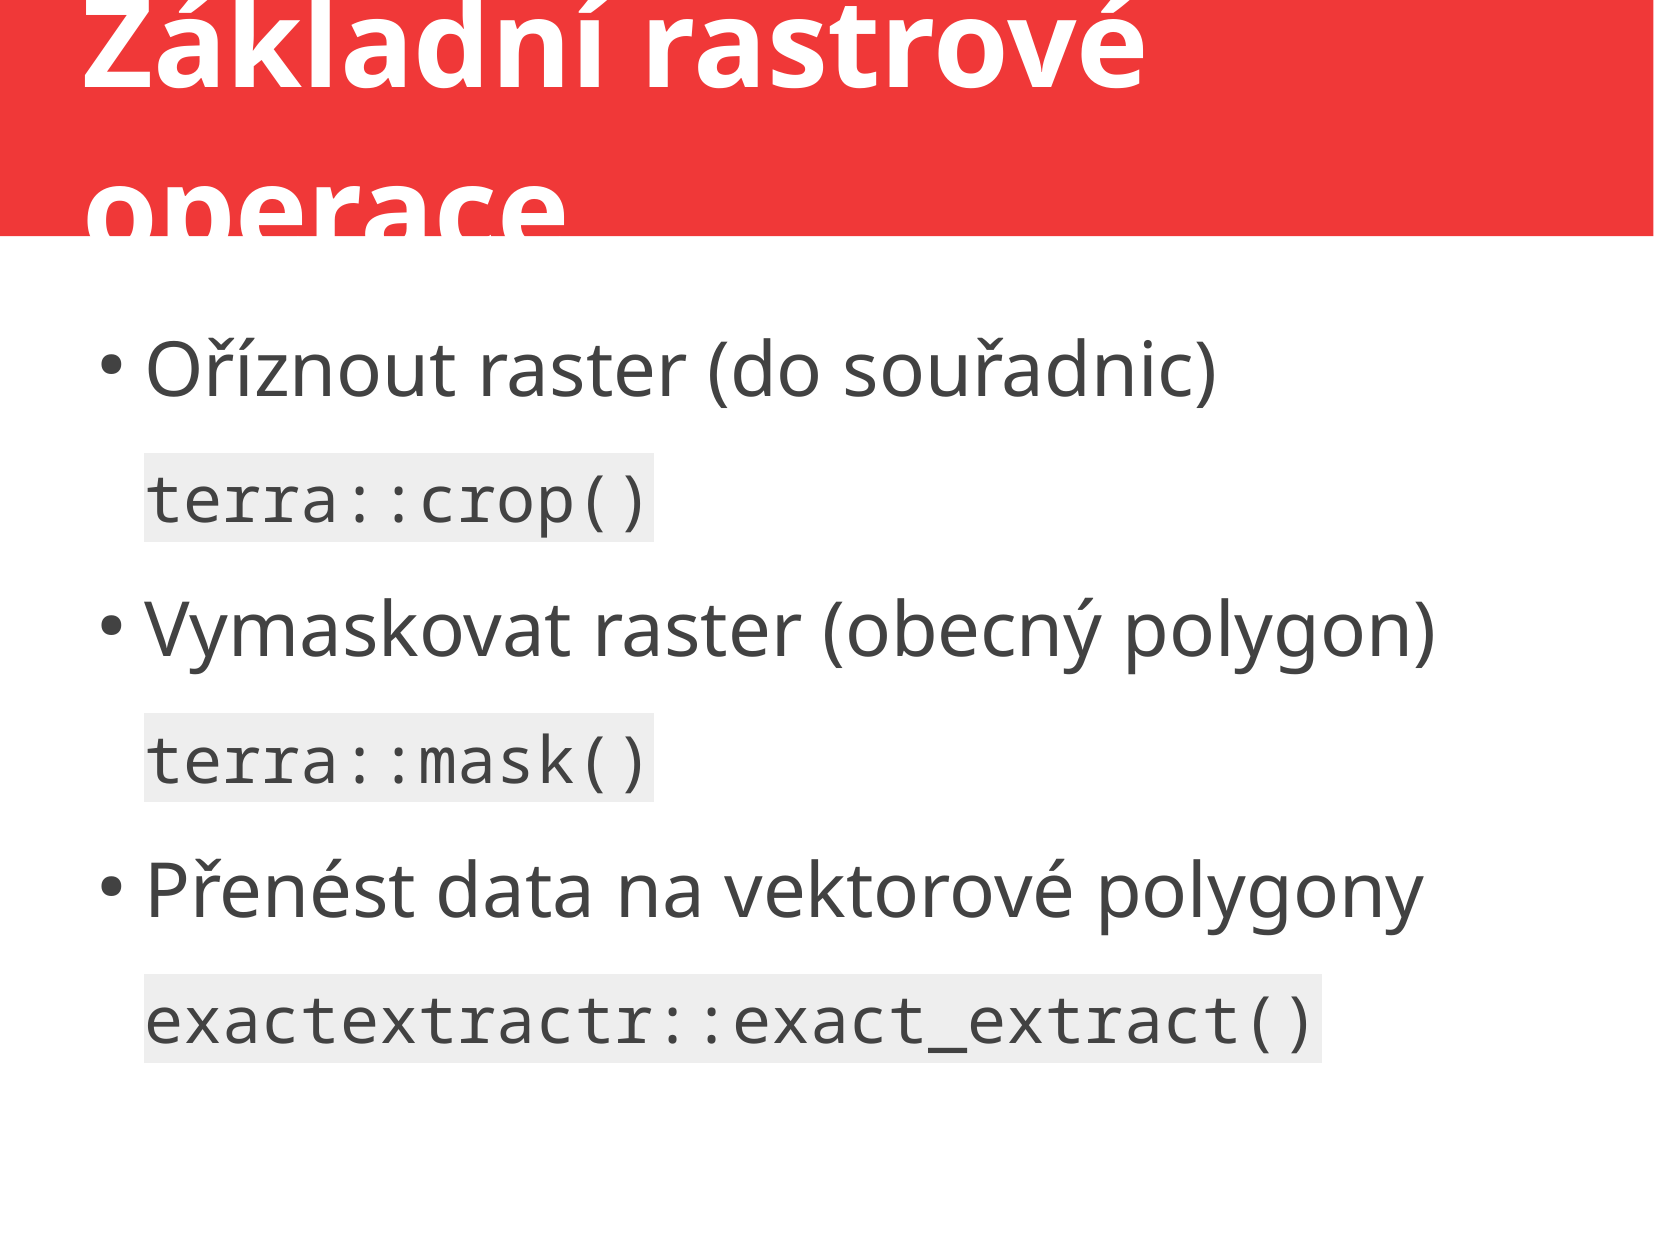

# Základní rastrové operace
Oříznout raster (do souřadnic)
terra::crop()
Vymaskovat raster (obecný polygon)
terra::mask()
Přenést data na vektorové polygony
exactextractr::exact_extract()